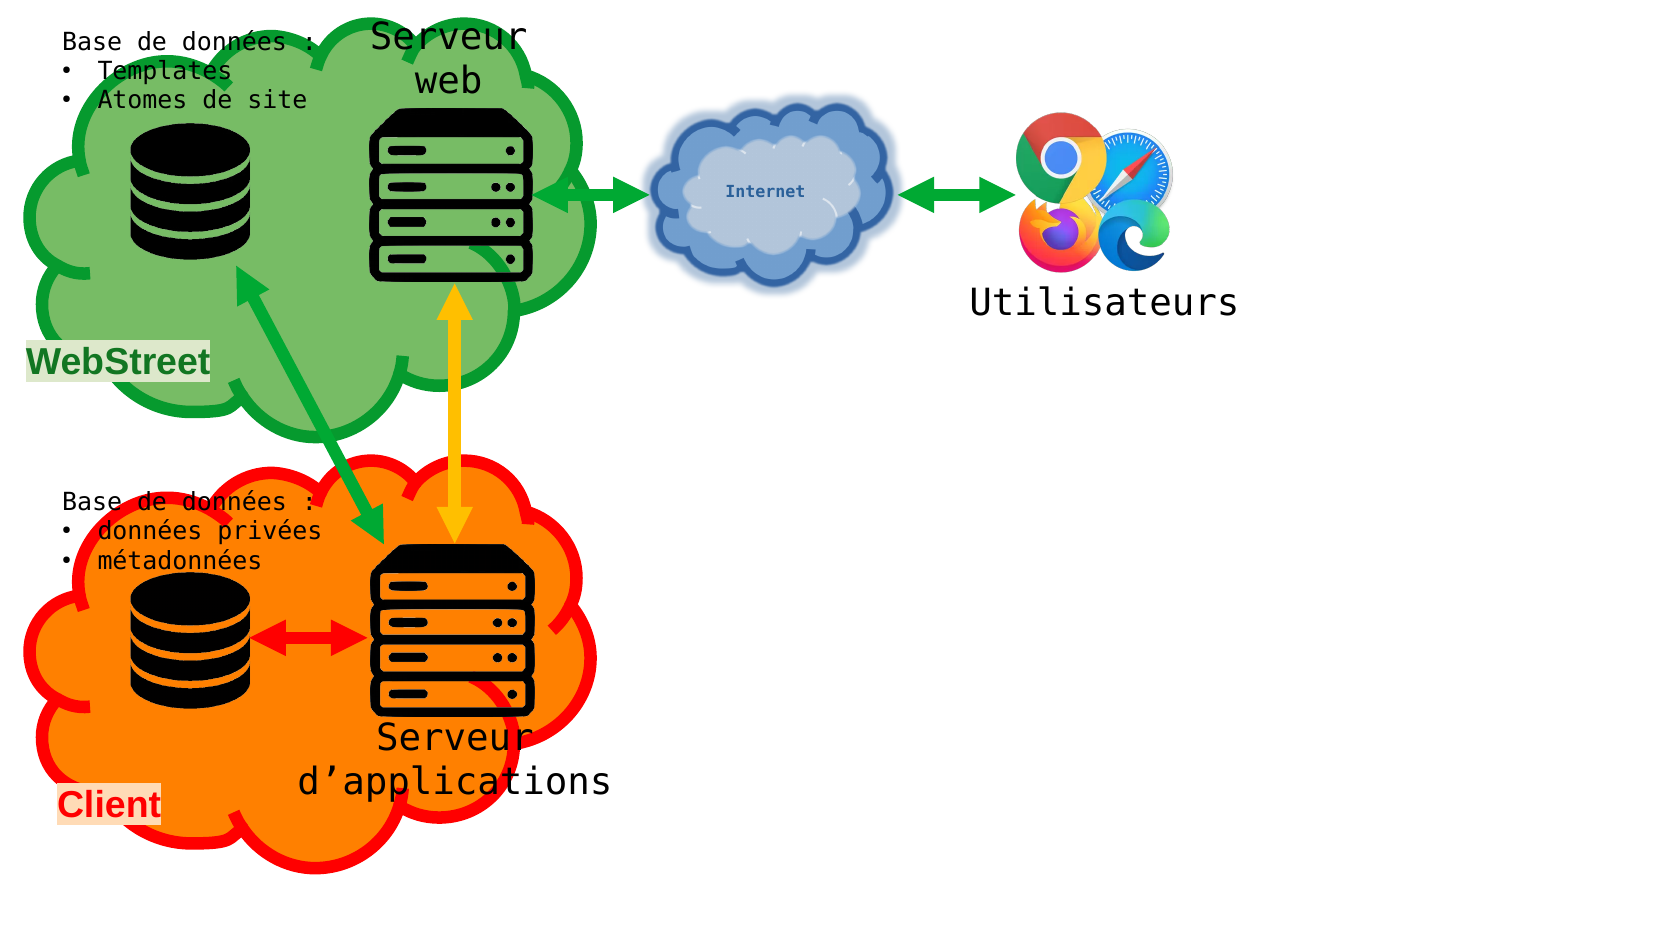

Serveur
web
Base de données :
Templates
Atomes de site
Internet
Utilisateurs
WebStreet
Base de données :
données privées
métadonnées
Serveur d’applications
Client